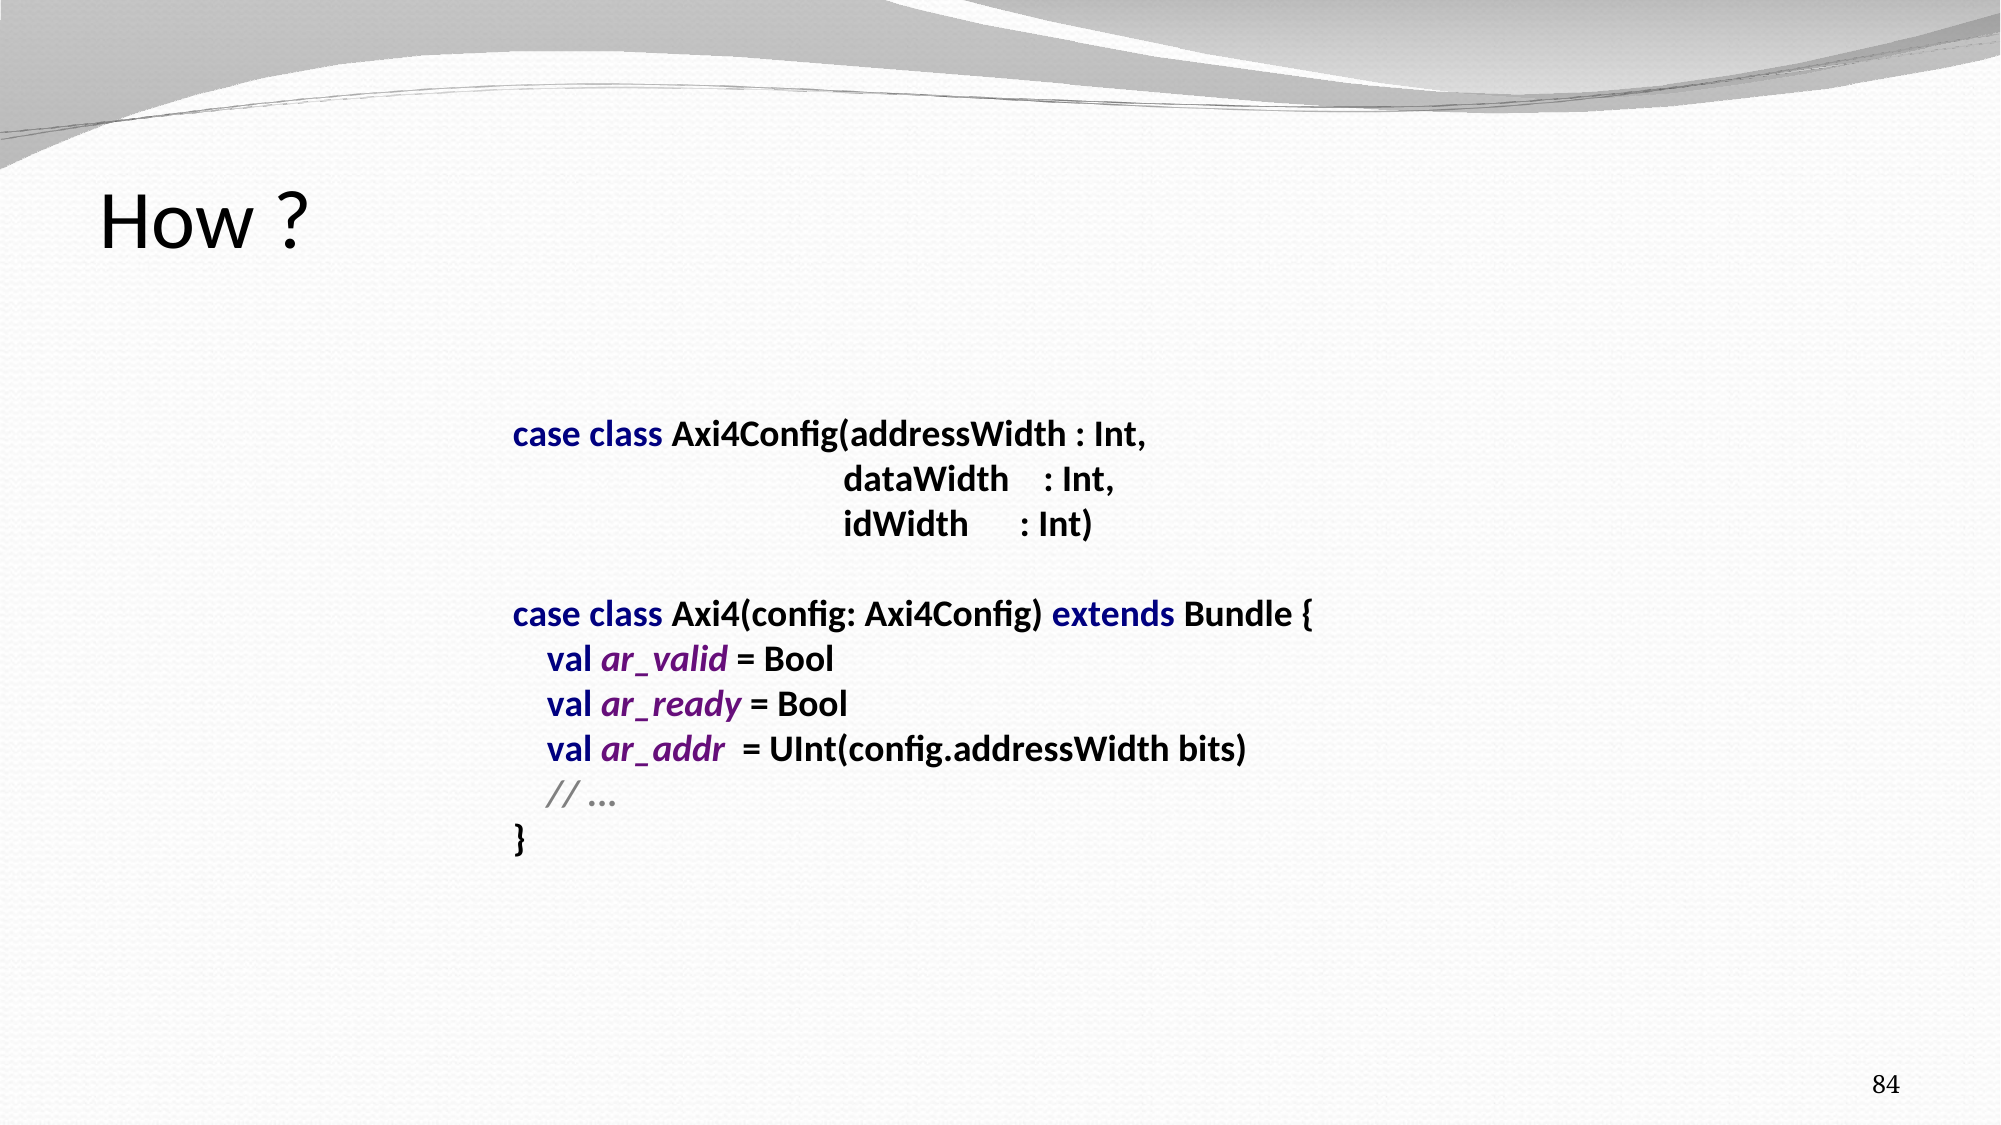

# How ?
case class Axi4Config(addressWidth : Int,
 dataWidth : Int,
 idWidth : Int)
case class Axi4(config: Axi4Config) extends Bundle {
 val ar_valid = Bool
 val ar_ready = Bool
 val ar_addr = UInt(config.addressWidth bits)
 // ...
}